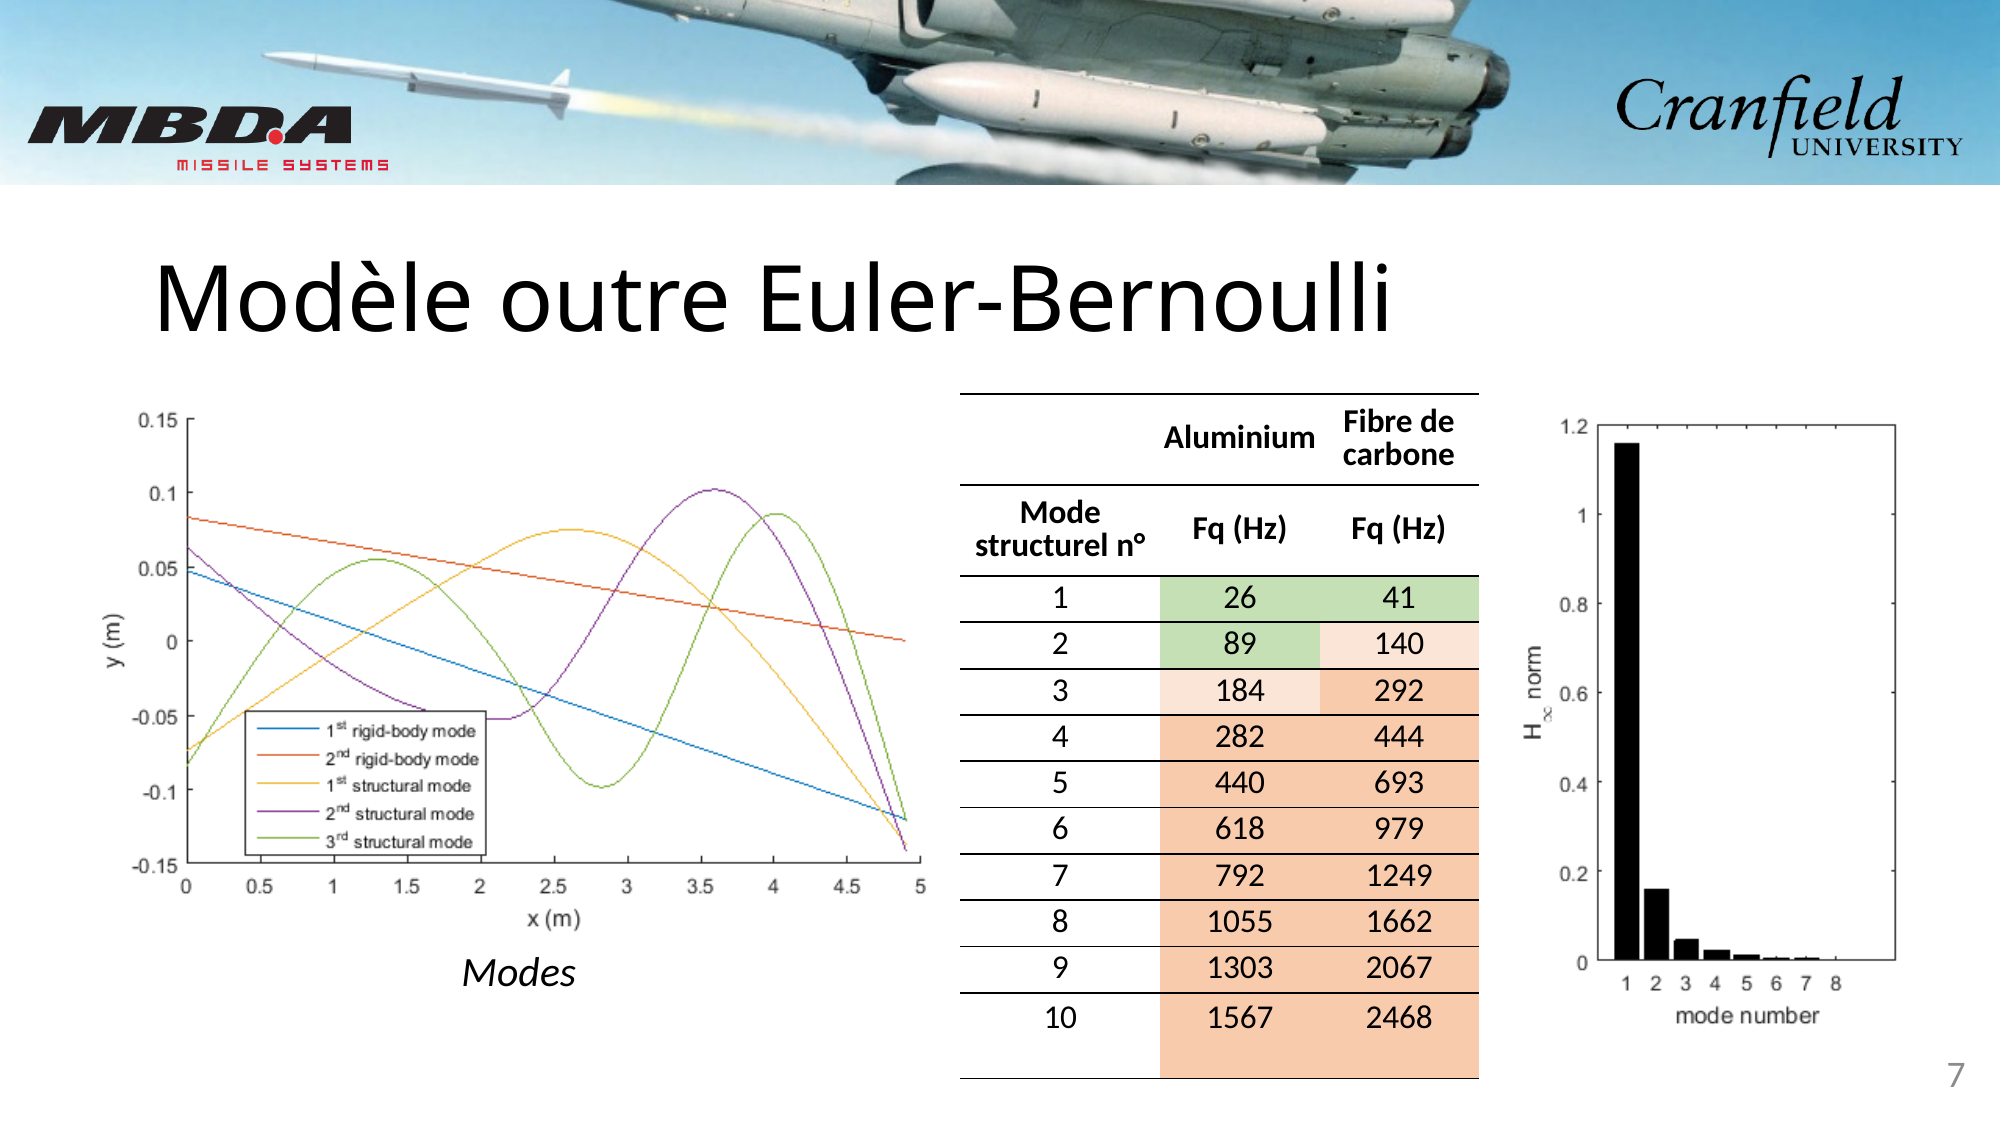

# Modèle outre Euler-Bernoulli
Modes
| | Aluminium | Fibre de carbone |
| --- | --- | --- |
| Mode structurel n° | Fq (Hz) | Fq (Hz) |
| 1 | 26 | 41 |
| 2 | 89 | 140 |
| 3 | 184 | 292 |
| 4 | 282 | 444 |
| 5 | 440 | 693 |
| 6 | 618 | 979 |
| 7 | 792 | 1249 |
| 8 | 1055 | 1662 |
| 9 | 1303 | 2067 |
| 10 | 1567 | 2468 |